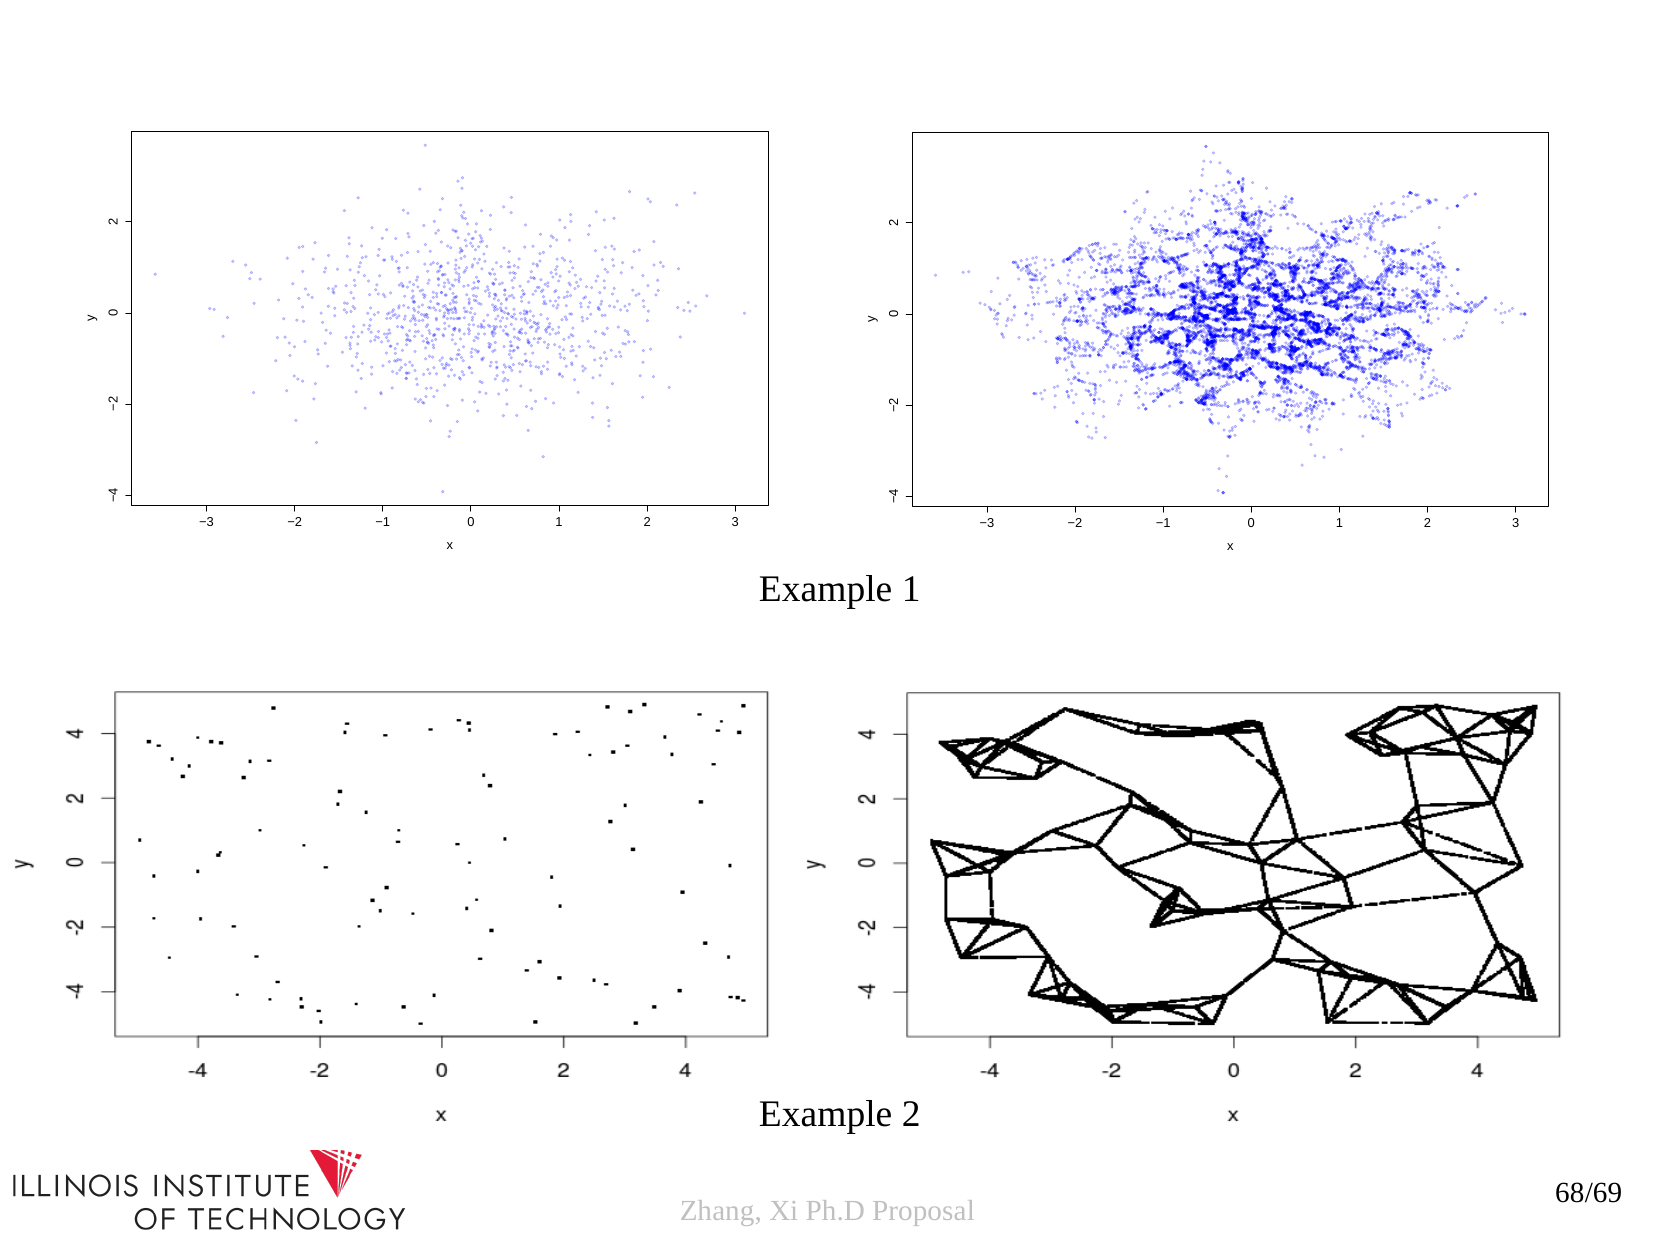

Example 1
Example 2
68
Zhang, Xi Ph.D Proposal